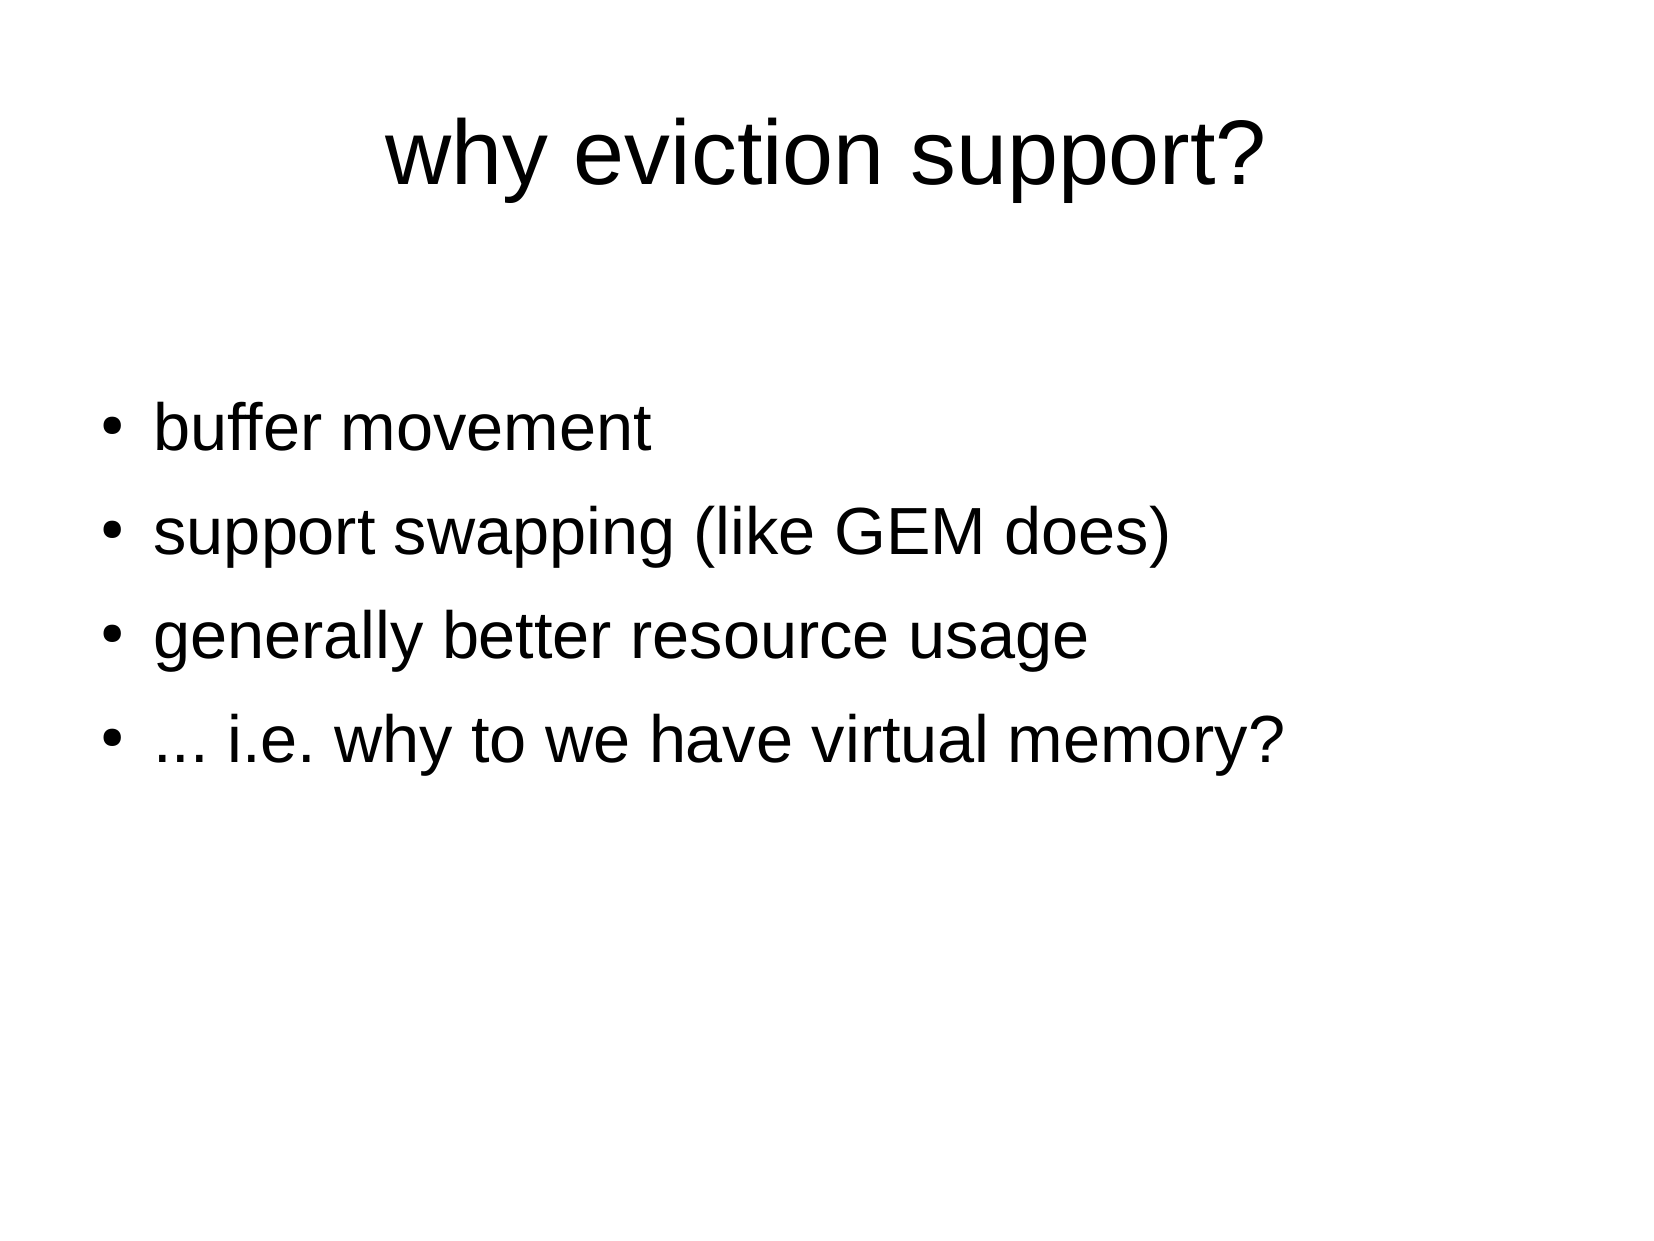

# why eviction support?
buffer movement
support swapping (like GEM does)
generally better resource usage
... i.e. why to we have virtual memory?